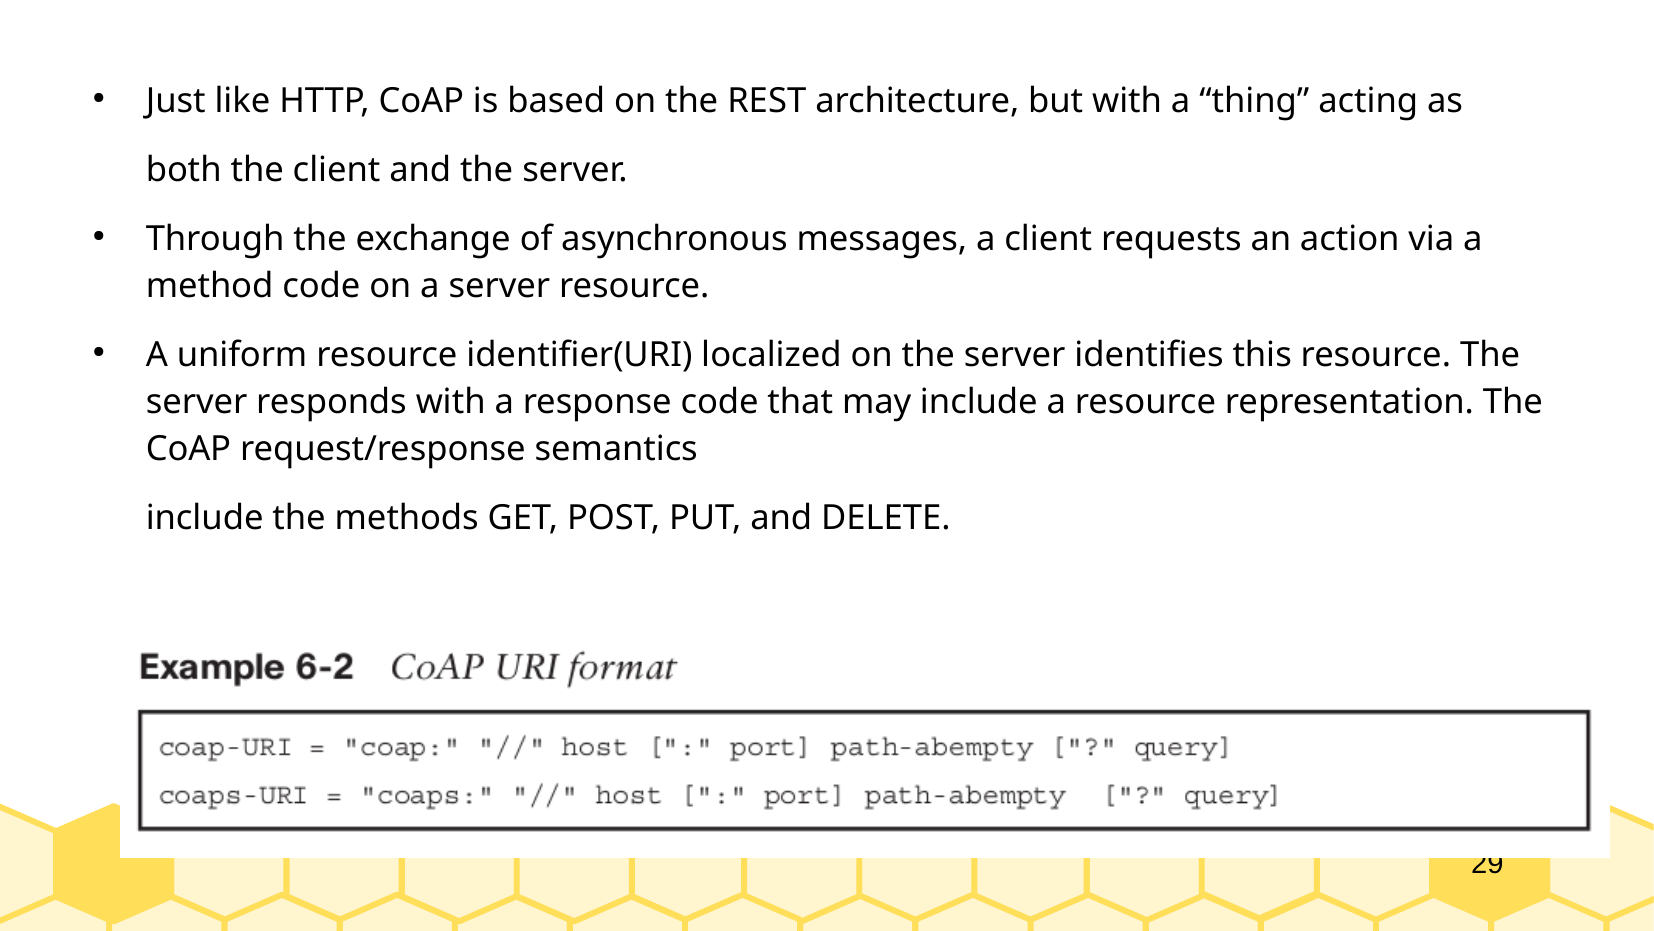

# Just like HTTP, CoAP is based on the REST architecture, but with a “thing” acting as
both the client and the server.
Through the exchange of asynchronous messages, a client requests an action via a method code on a server resource.
A uniform resource identifier(URI) localized on the server identifies this resource. The server responds with a response code that may include a resource representation. The CoAP request/response semantics
include the methods GET, POST, PUT, and DELETE.